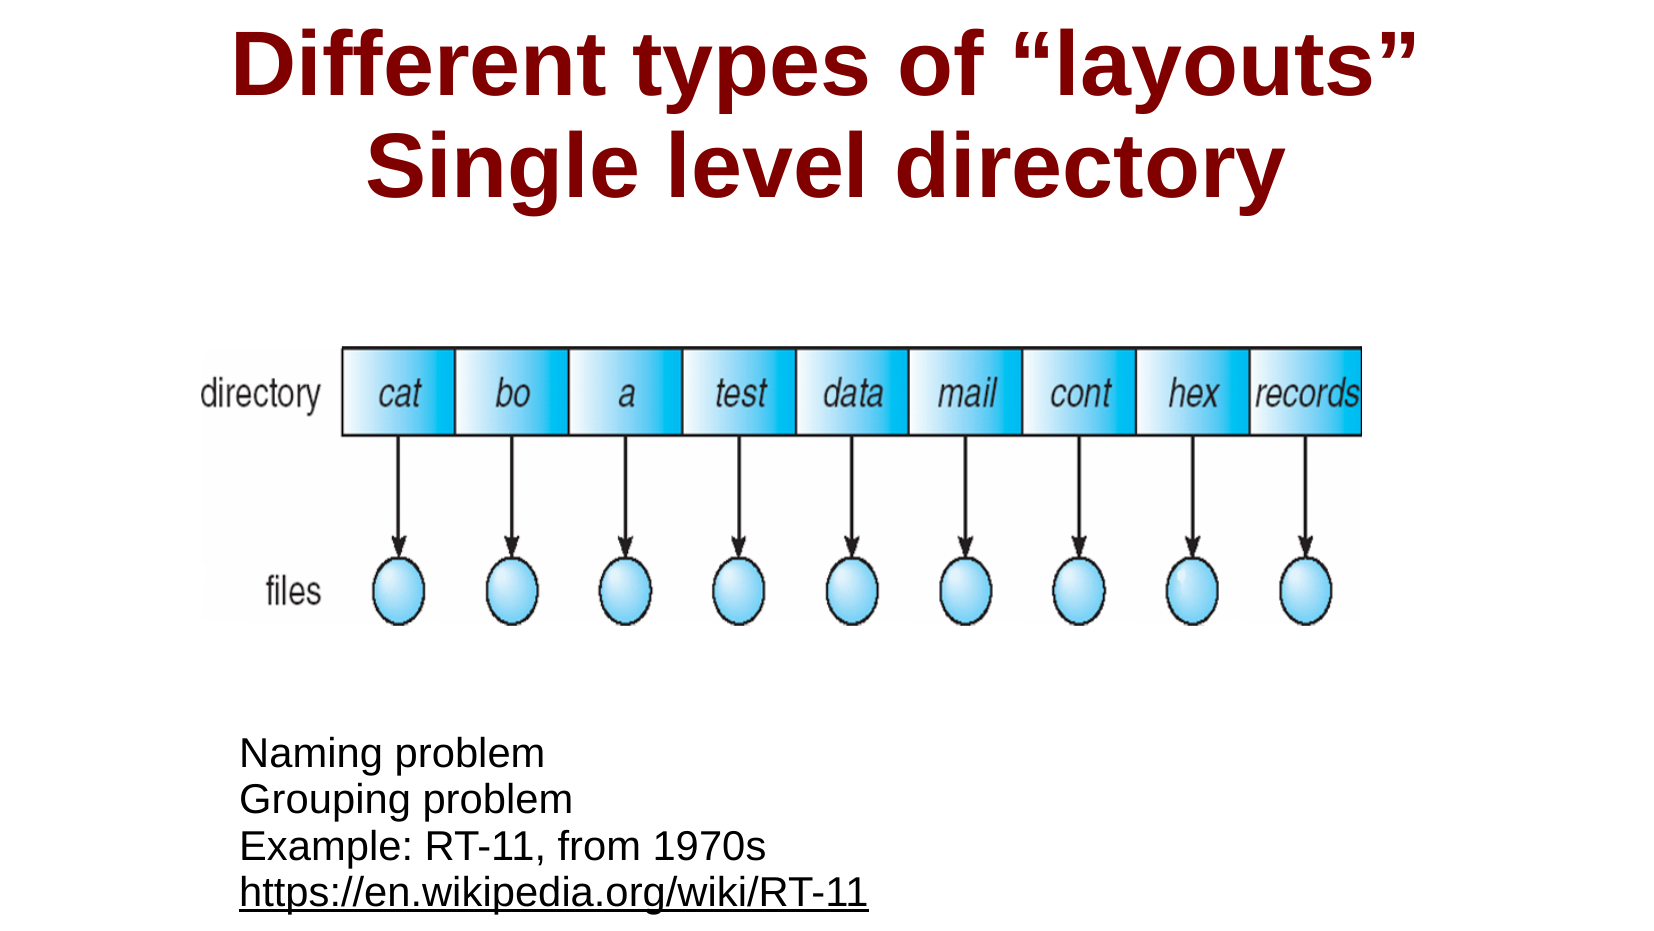

# Different types of “layouts” Single level directory
Naming problem
Grouping problem
Example: RT-11, from 1970s https://en.wikipedia.org/wiki/RT-11